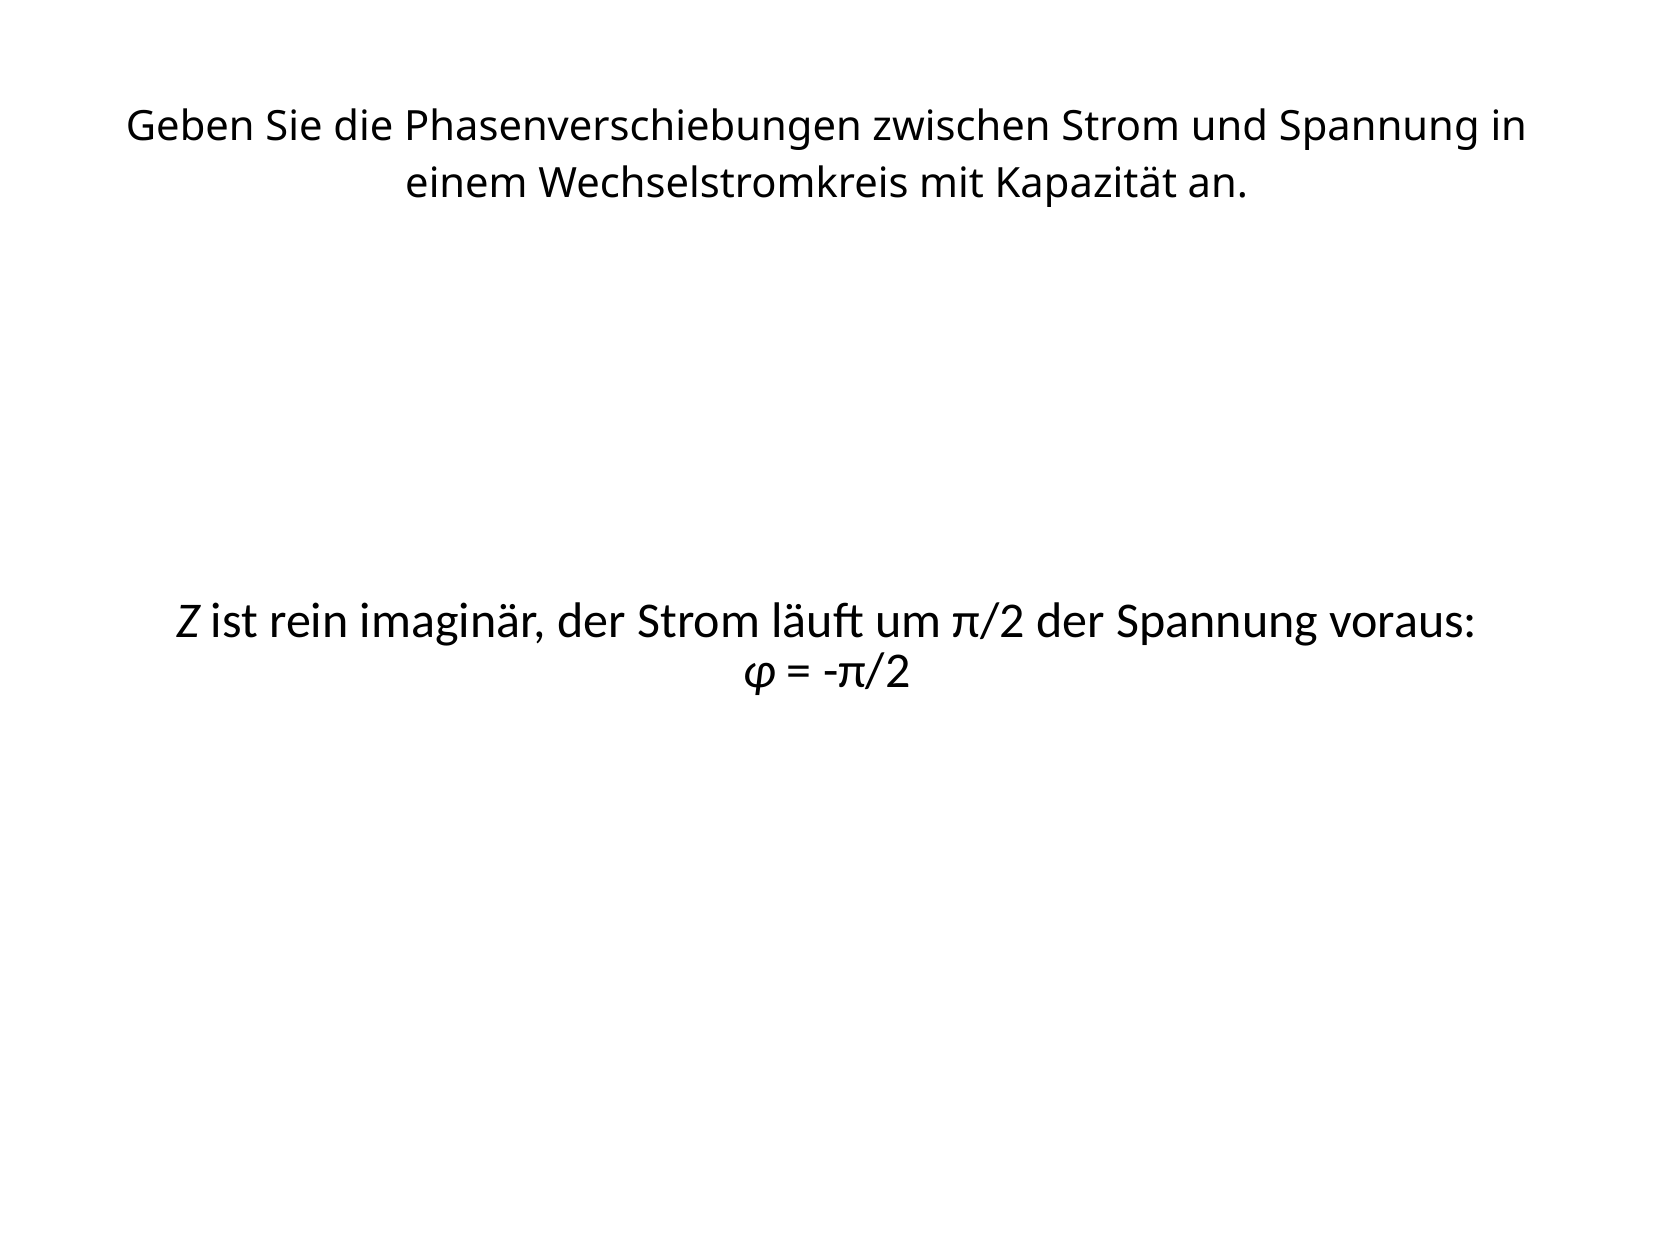

# Geben Sie die Phasenverschiebungen zwischen Strom und Spannung in einem Wechselstromkreis mit Kapazität an.
Z ist rein imaginär, der Strom läuft um π/2 der Spannung voraus:
φ = -π/2